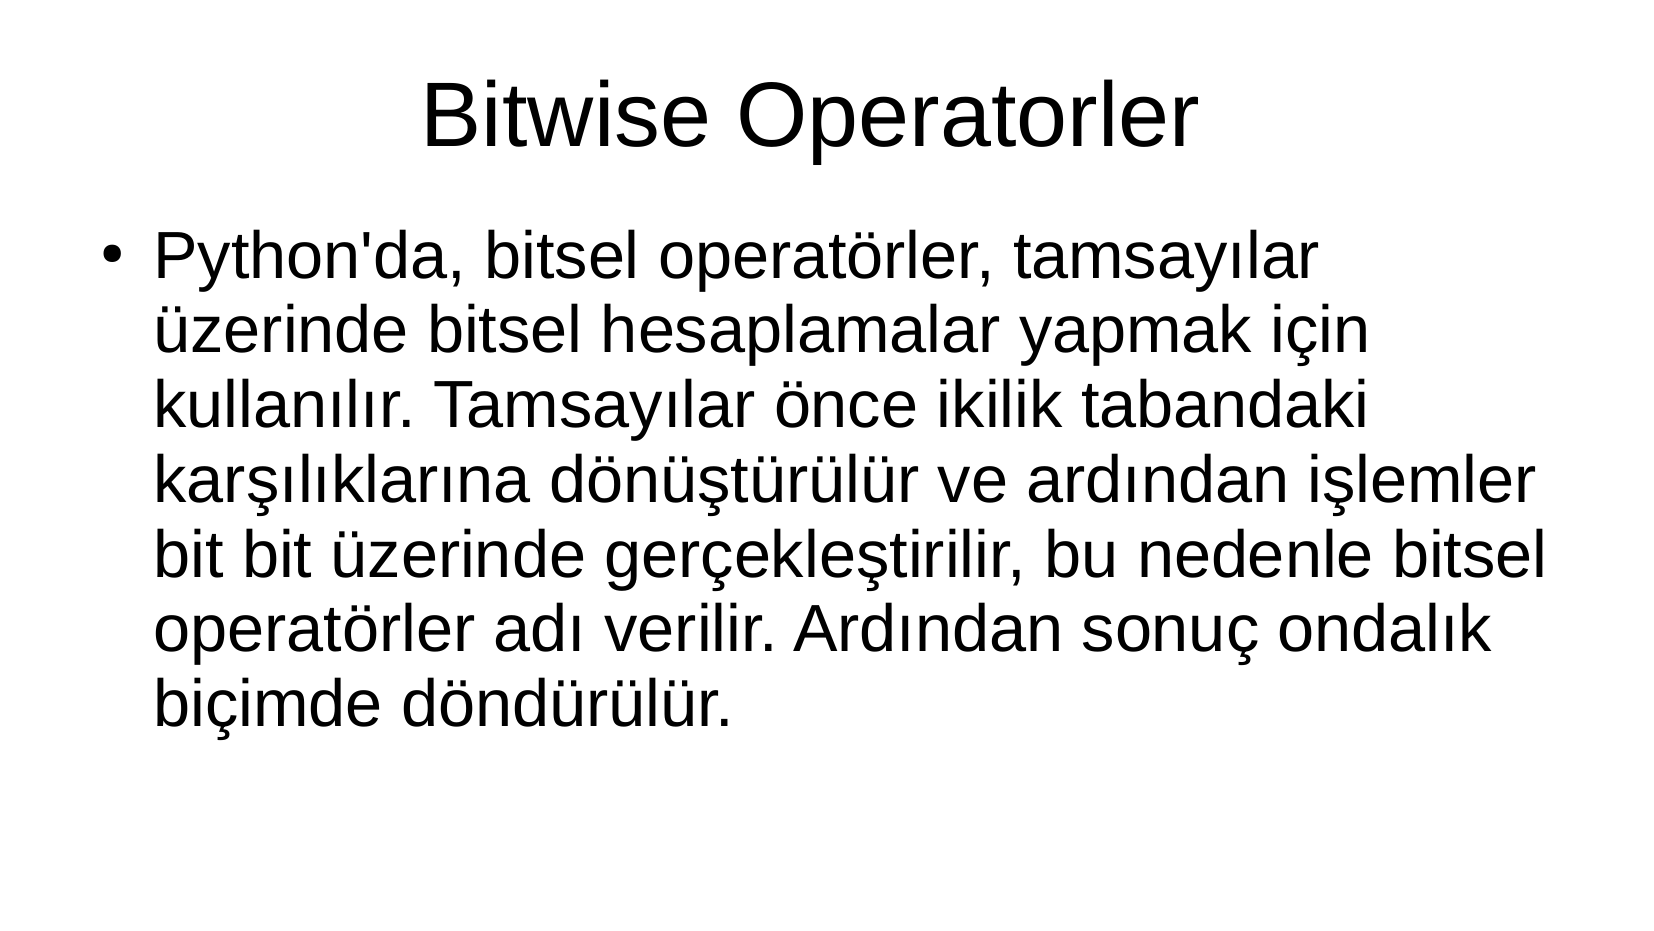

# Bitwise Operatorler
Python'da, bitsel operatörler, tamsayılar üzerinde bitsel hesaplamalar yapmak için kullanılır. Tamsayılar önce ikilik tabandaki karşılıklarına dönüştürülür ve ardından işlemler bit bit üzerinde gerçekleştirilir, bu nedenle bitsel operatörler adı verilir. Ardından sonuç ondalık biçimde döndürülür.